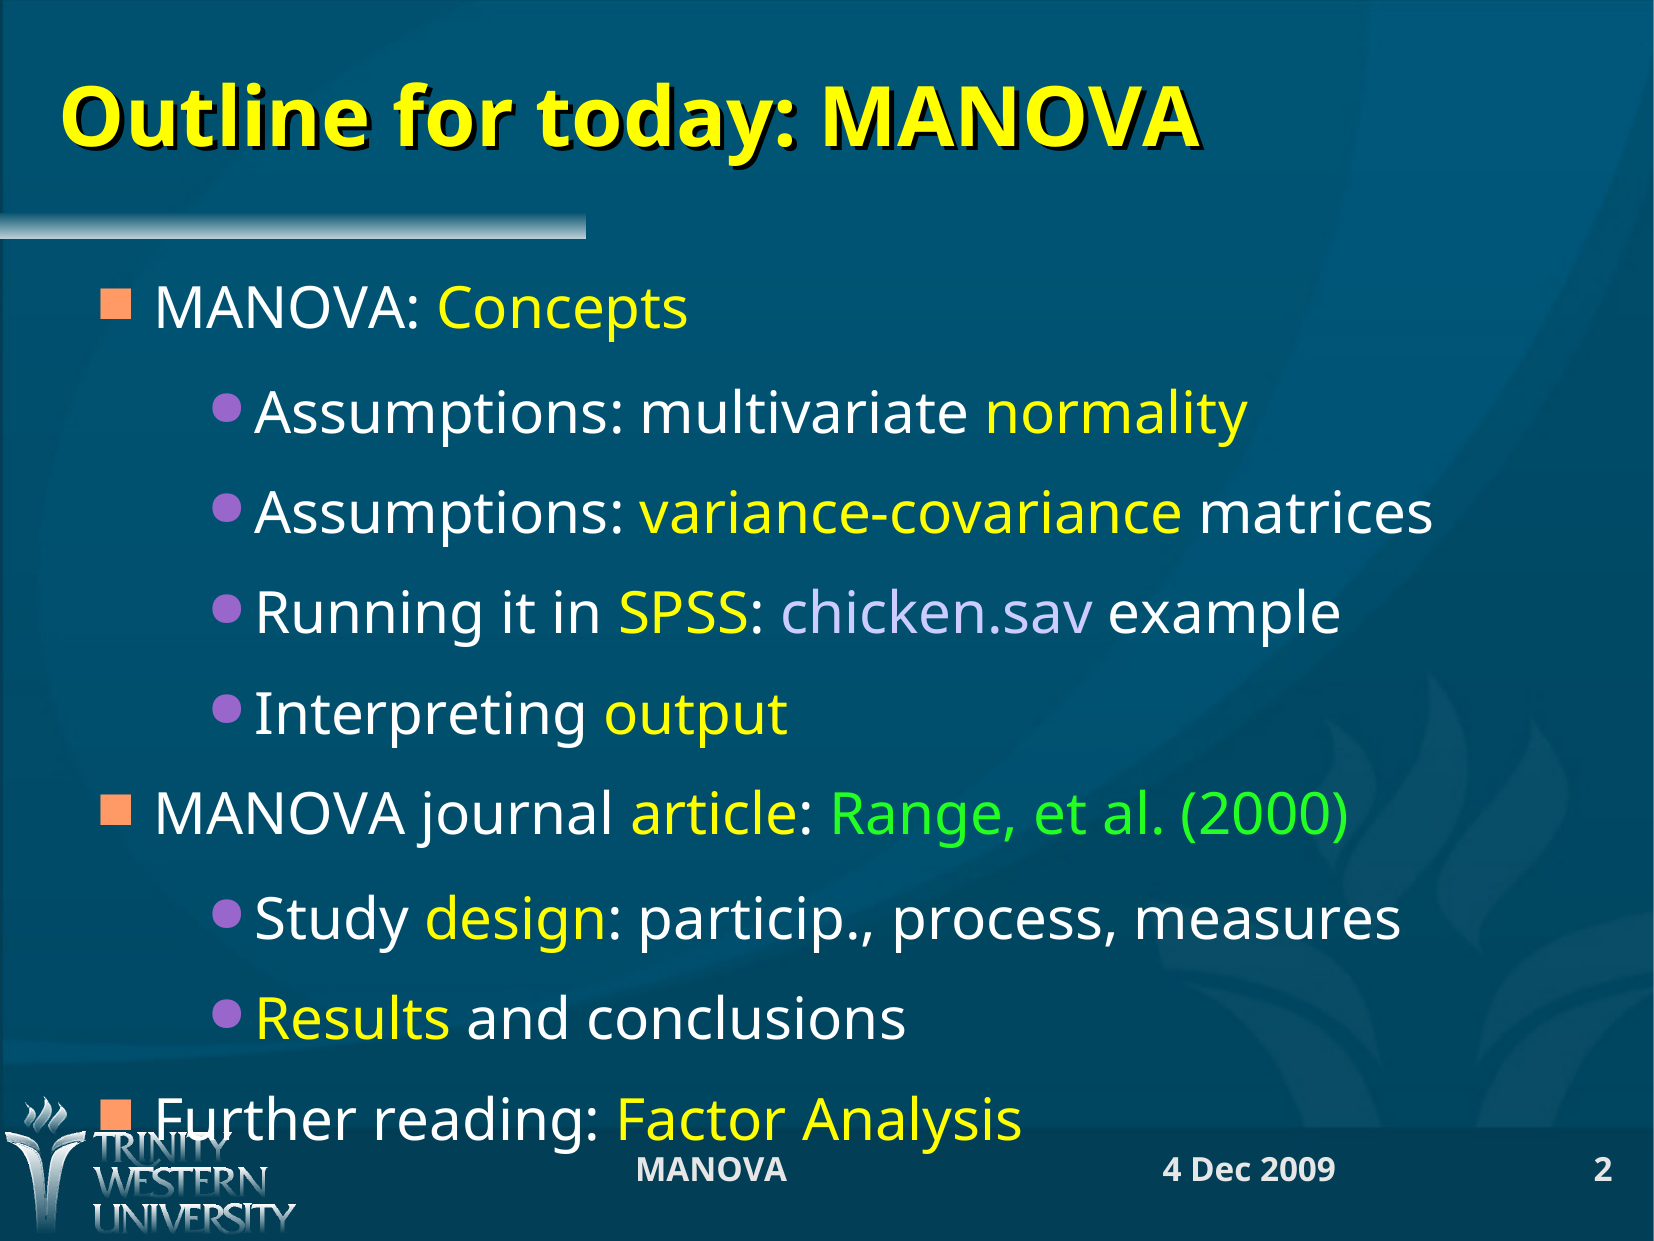

# Outline for today: MANOVA
MANOVA: Concepts
Assumptions: multivariate normality
Assumptions: variance-covariance matrices
Running it in SPSS: chicken.sav example
Interpreting output
MANOVA journal article: Range, et al. (2000)
Study design: particip., process, measures
Results and conclusions
Further reading: Factor Analysis
MANOVA
4 Dec 2009
2